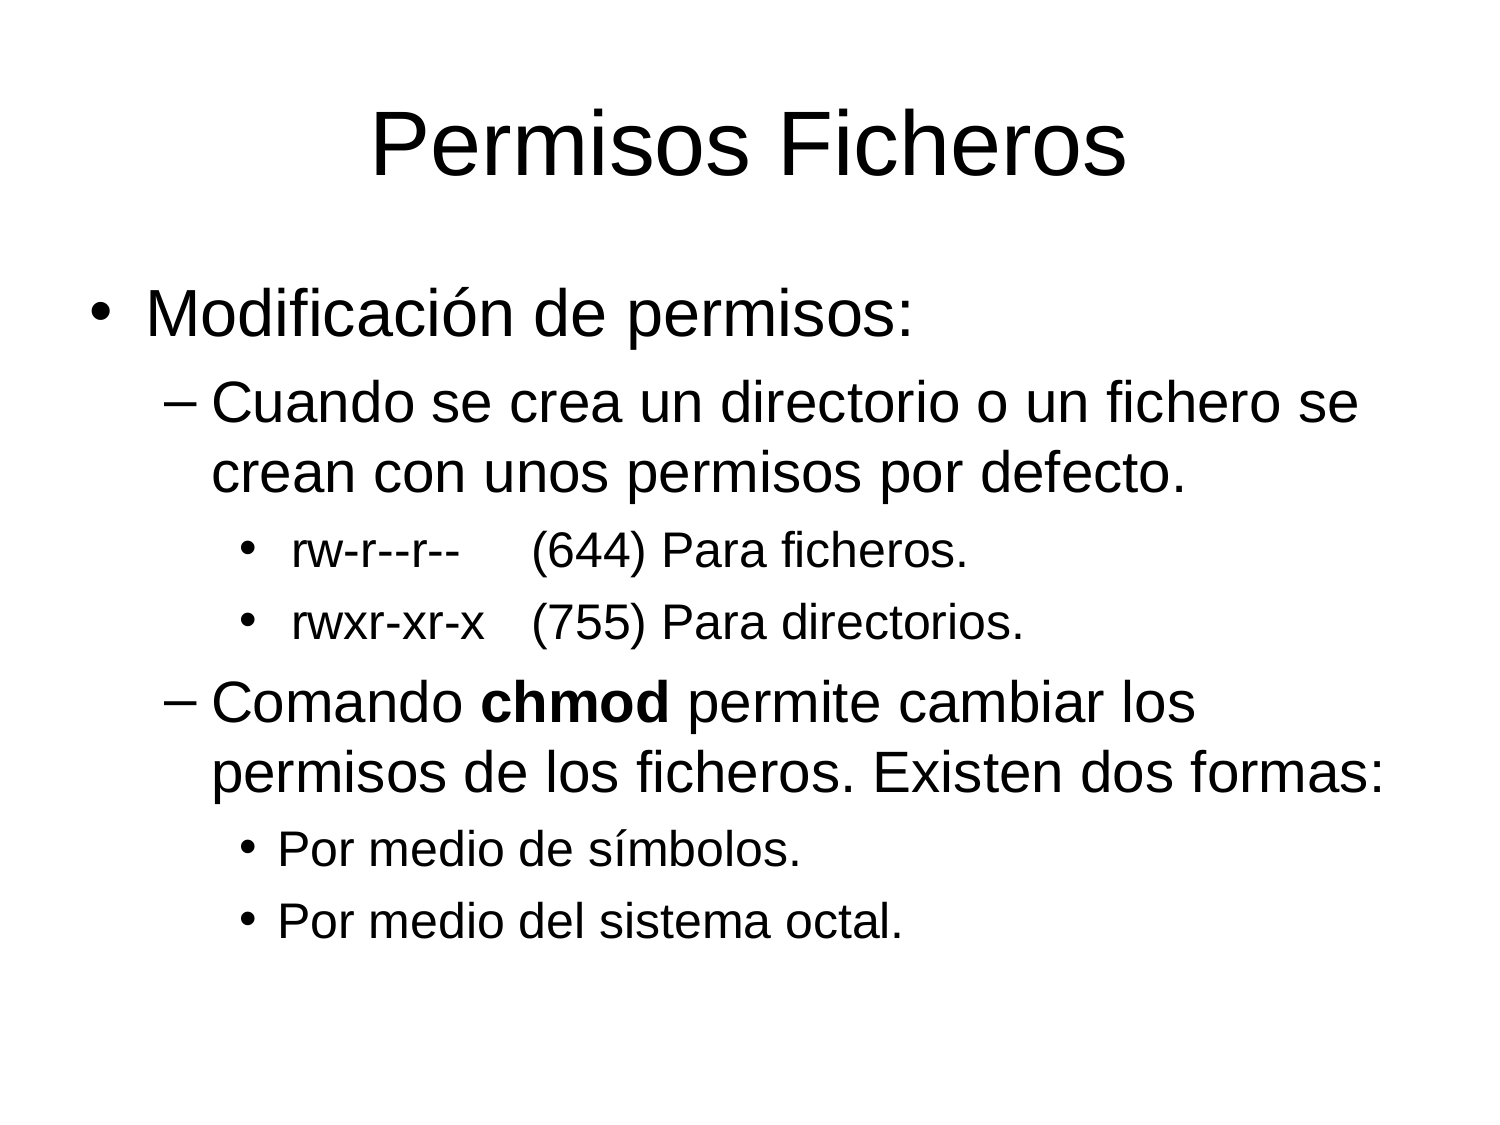

# Permisos Ficheros
Modificación de permisos:
Cuando se crea un directorio o un fichero se crean con unos permisos por defecto.
 rw-r--r-- 	(644) Para ficheros.
 rwxr-xr-x	(755) Para directorios.
Comando chmod permite cambiar los permisos de los ficheros. Existen dos formas:
Por medio de símbolos.
Por medio del sistema octal.